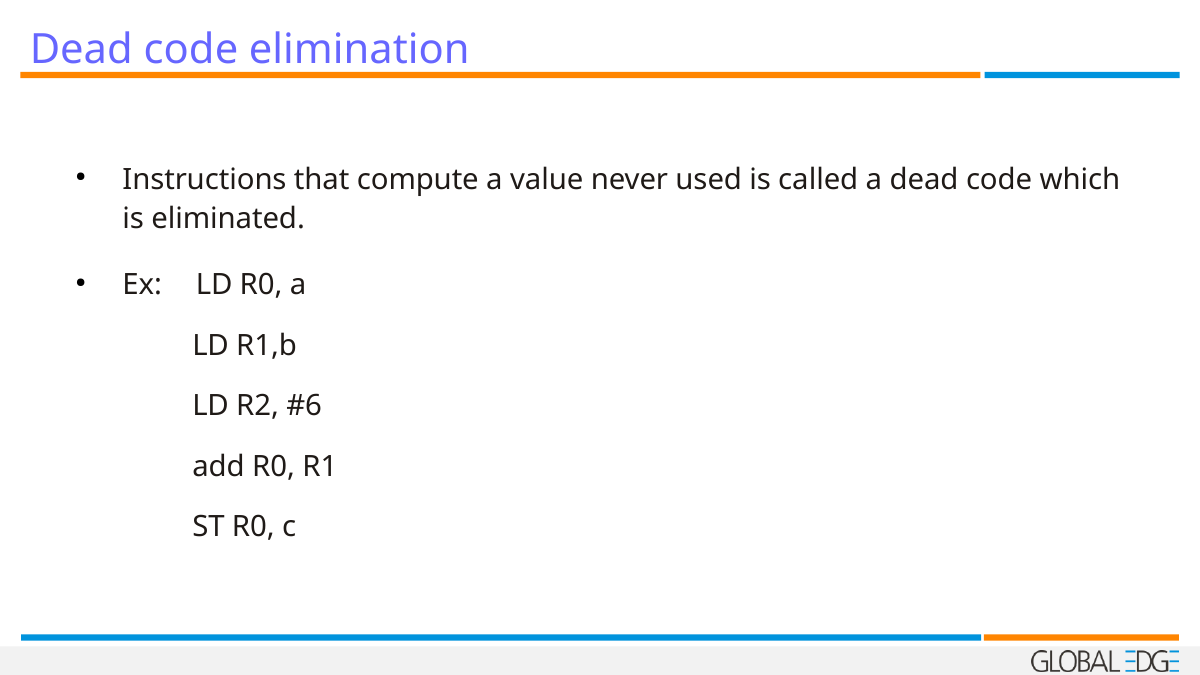

Dead code elimination
# Instructions that compute a value never used is called a dead code which is eliminated.
Ex:			 LD R0, a
 LD R1,b
 LD R2, #6
 add R0, R1
 ST R0, c